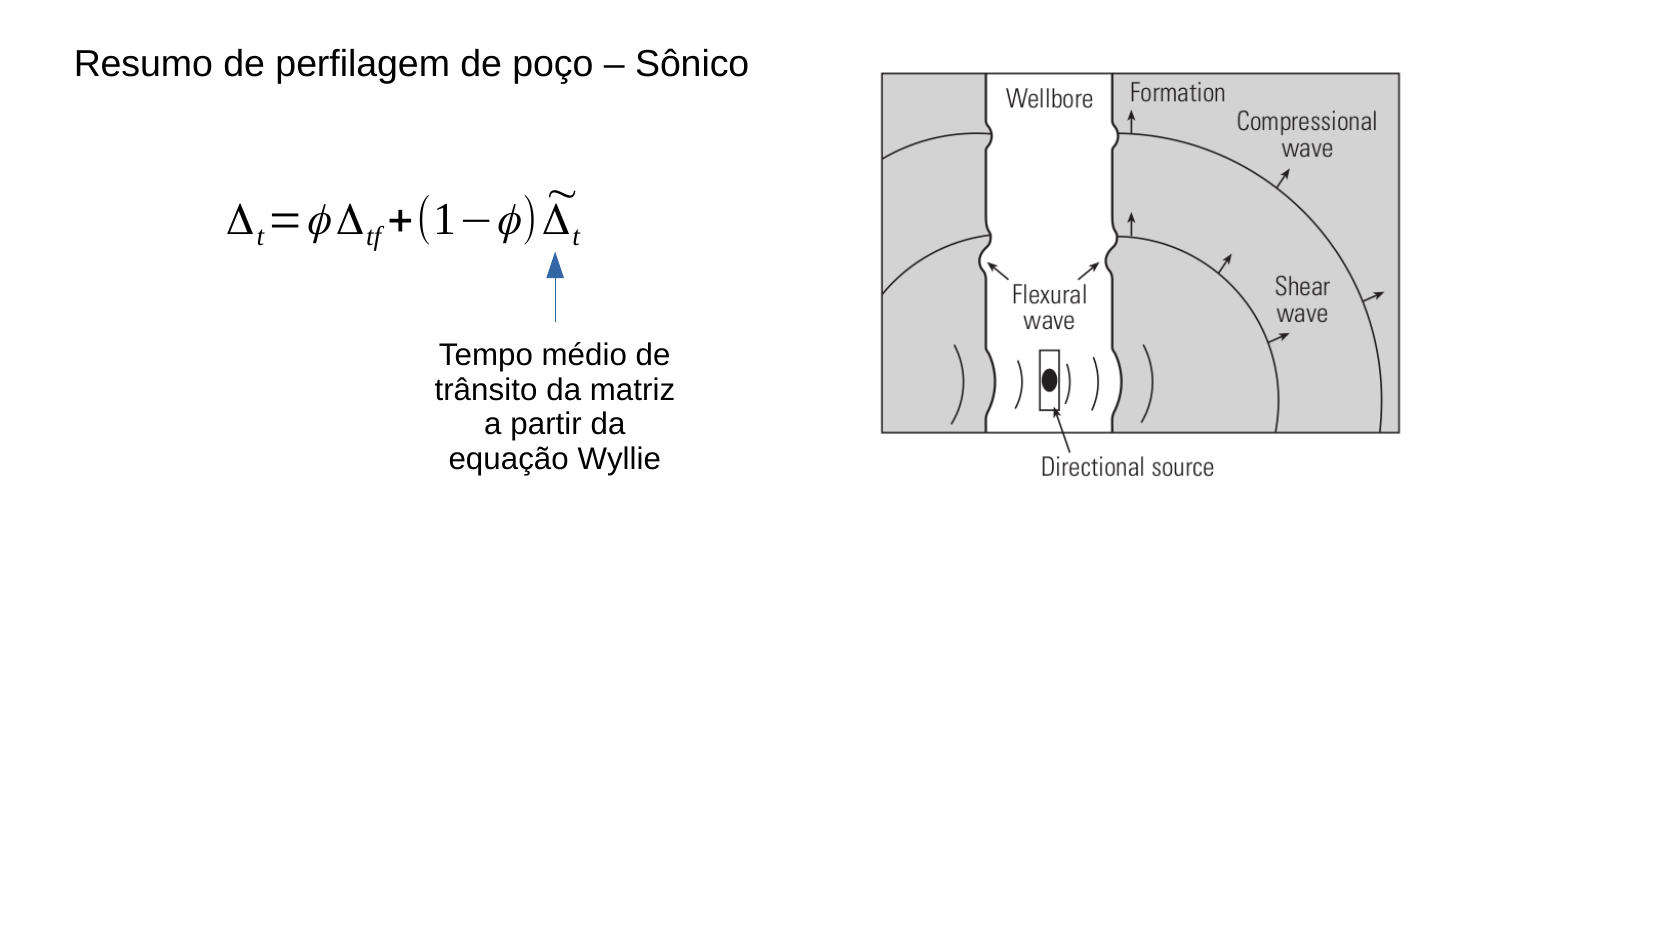

Resumo de perfilagem de poço – Sônico
Tempo médio de trânsito da matriz a partir da equação Wyllie